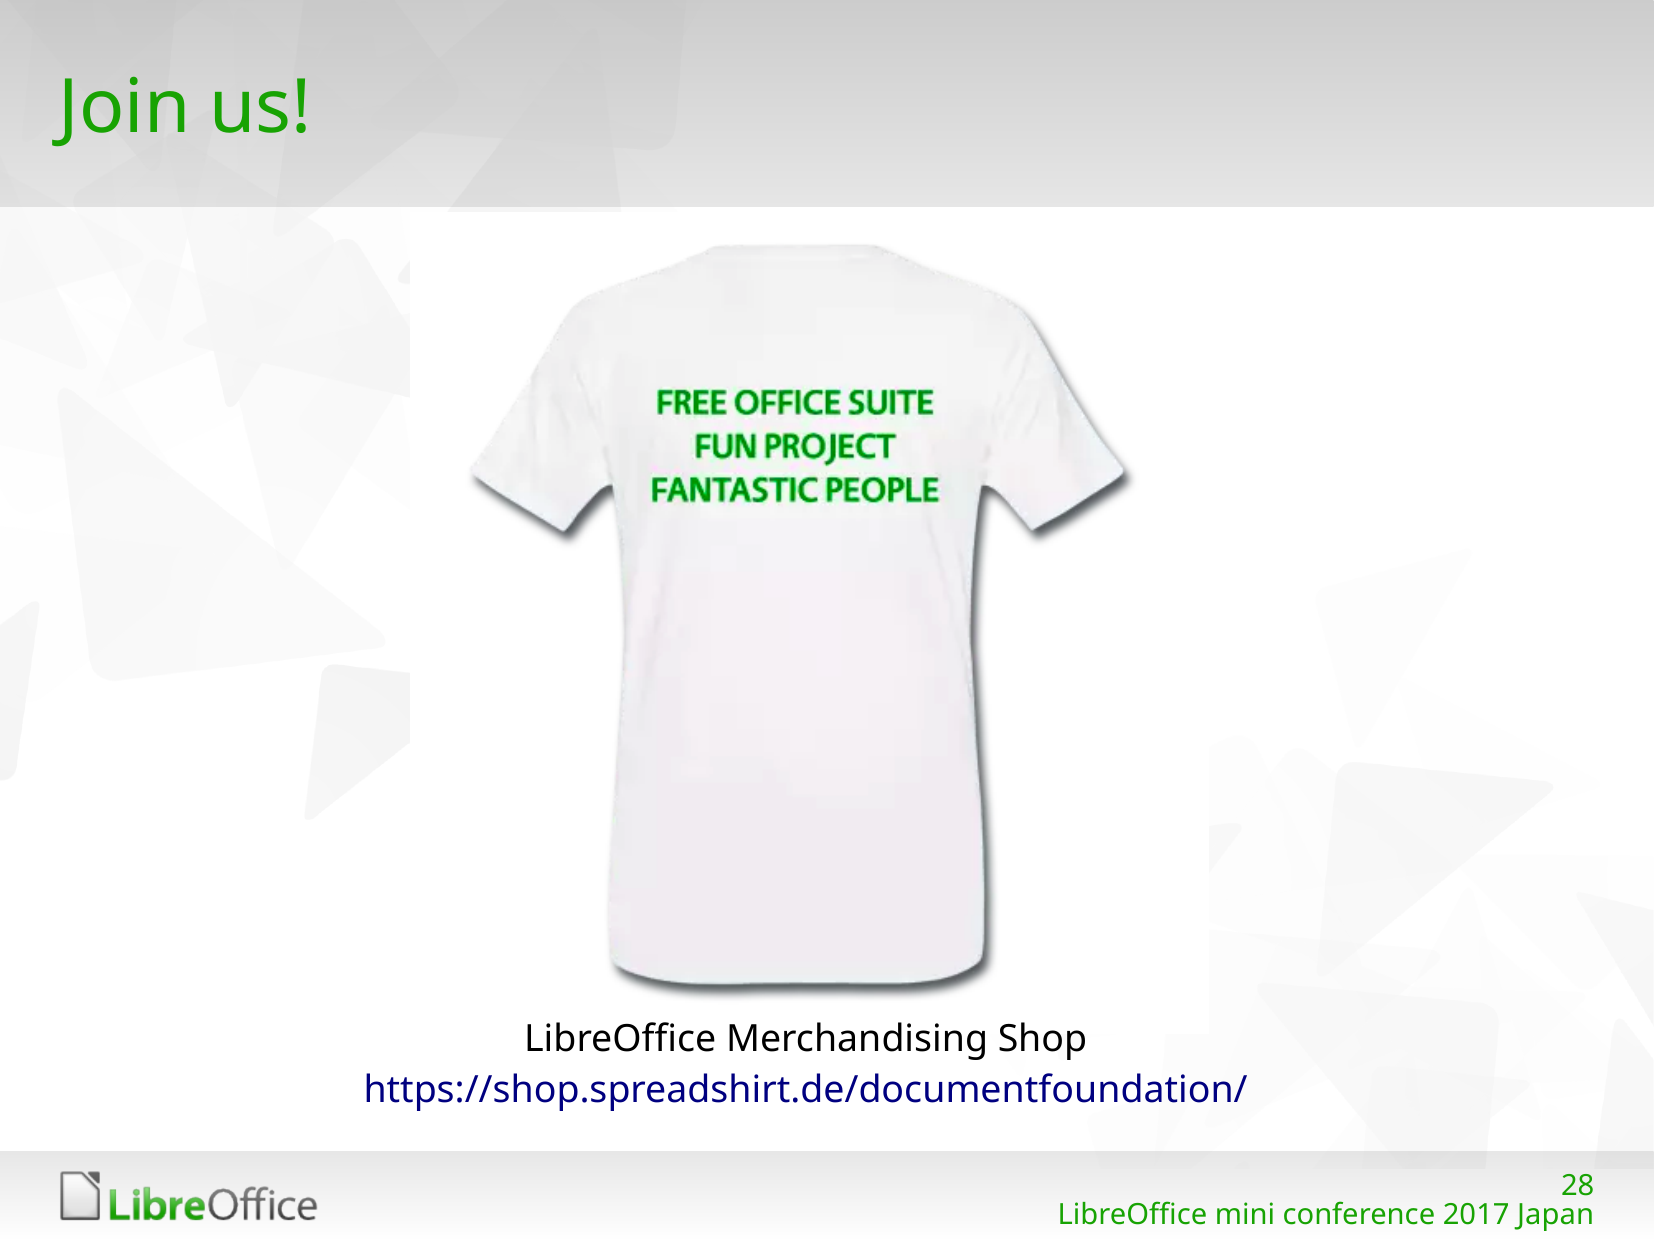

# Join us!
LibreOffice Merchandising Shop
https://shop.spreadshirt.de/documentfoundation/
28
 LibreOffice mini conference 2017 Japan